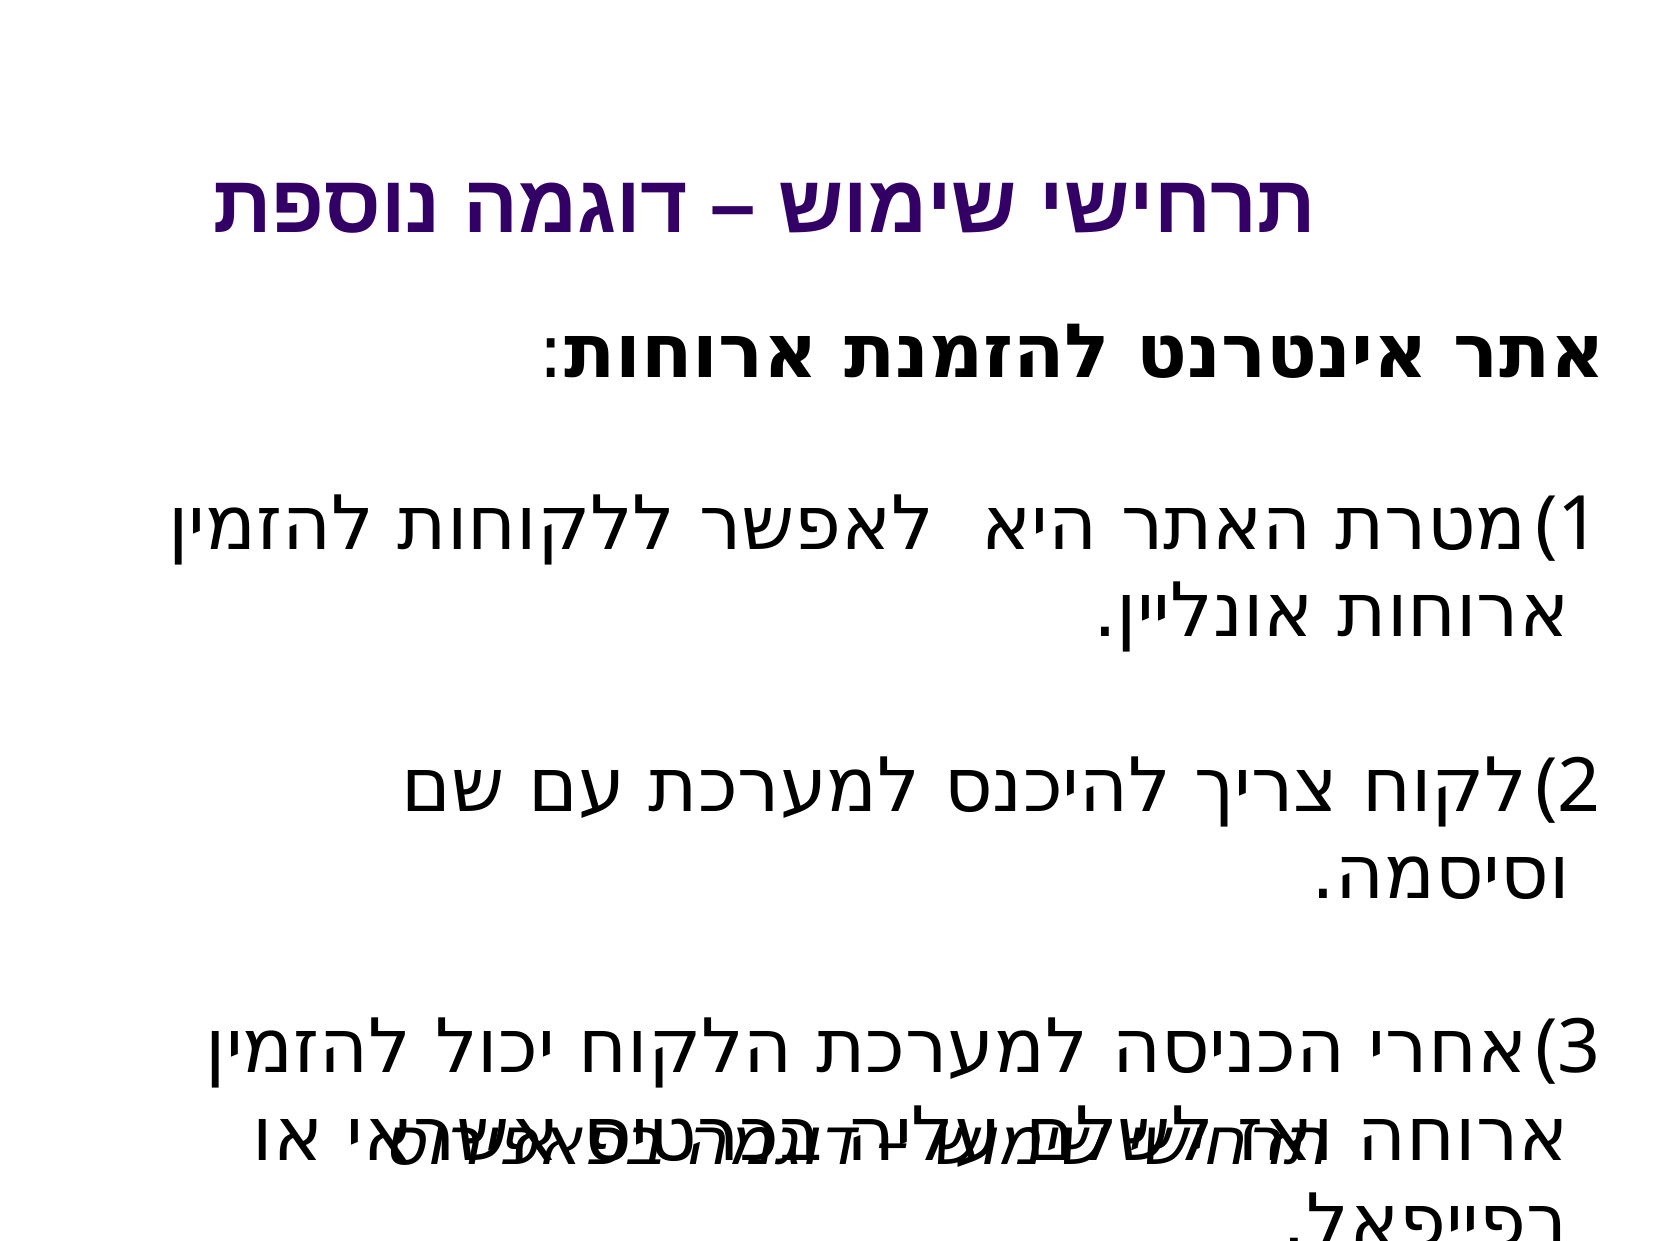

# תרחישי שימוש – דוגמה נוספת
אתר אינטרנט להזמנת ארוחות:
מטרת האתר היא לאפשר ללקוחות להזמין ארוחות אונליין.
לקוח צריך להיכנס למערכת עם שם וסיסמה.
אחרי הכניסה למערכת הלקוח יכול להזמין ארוחה ואז לשלם עליה בכרטיס אשראי או בפייפאל.
תרחישי שימוש – דוגמה בפאפירוס